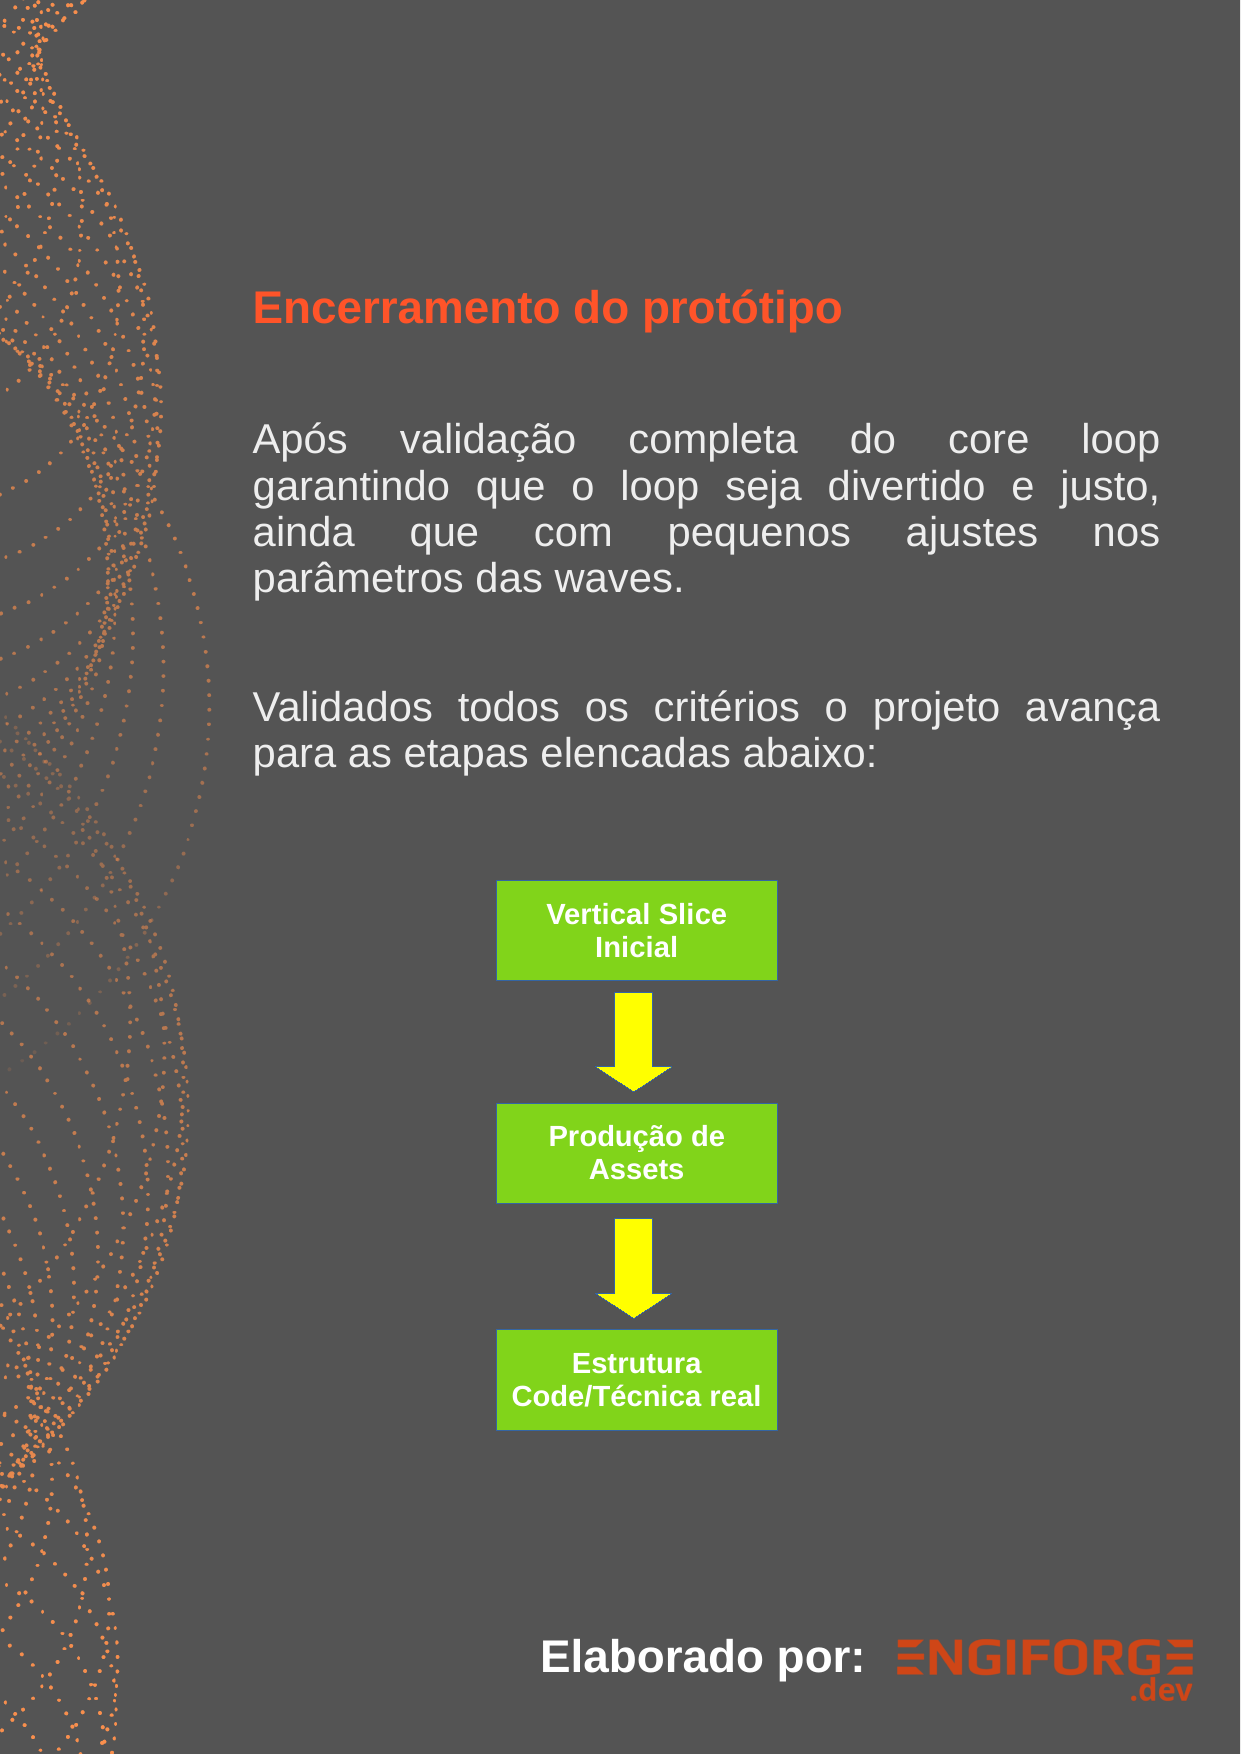

Encerramento do protótipo
Após validação completa do core loop garantindo que o loop seja divertido e justo, ainda que com pequenos ajustes nos parâmetros das waves.
Validados todos os critérios o projeto avança para as etapas elencadas abaixo:
Vertical Slice Inicial
Vertical Slice Inicial
Produção de Assets
Estrutura Code/Técnica real
Elaborado por: